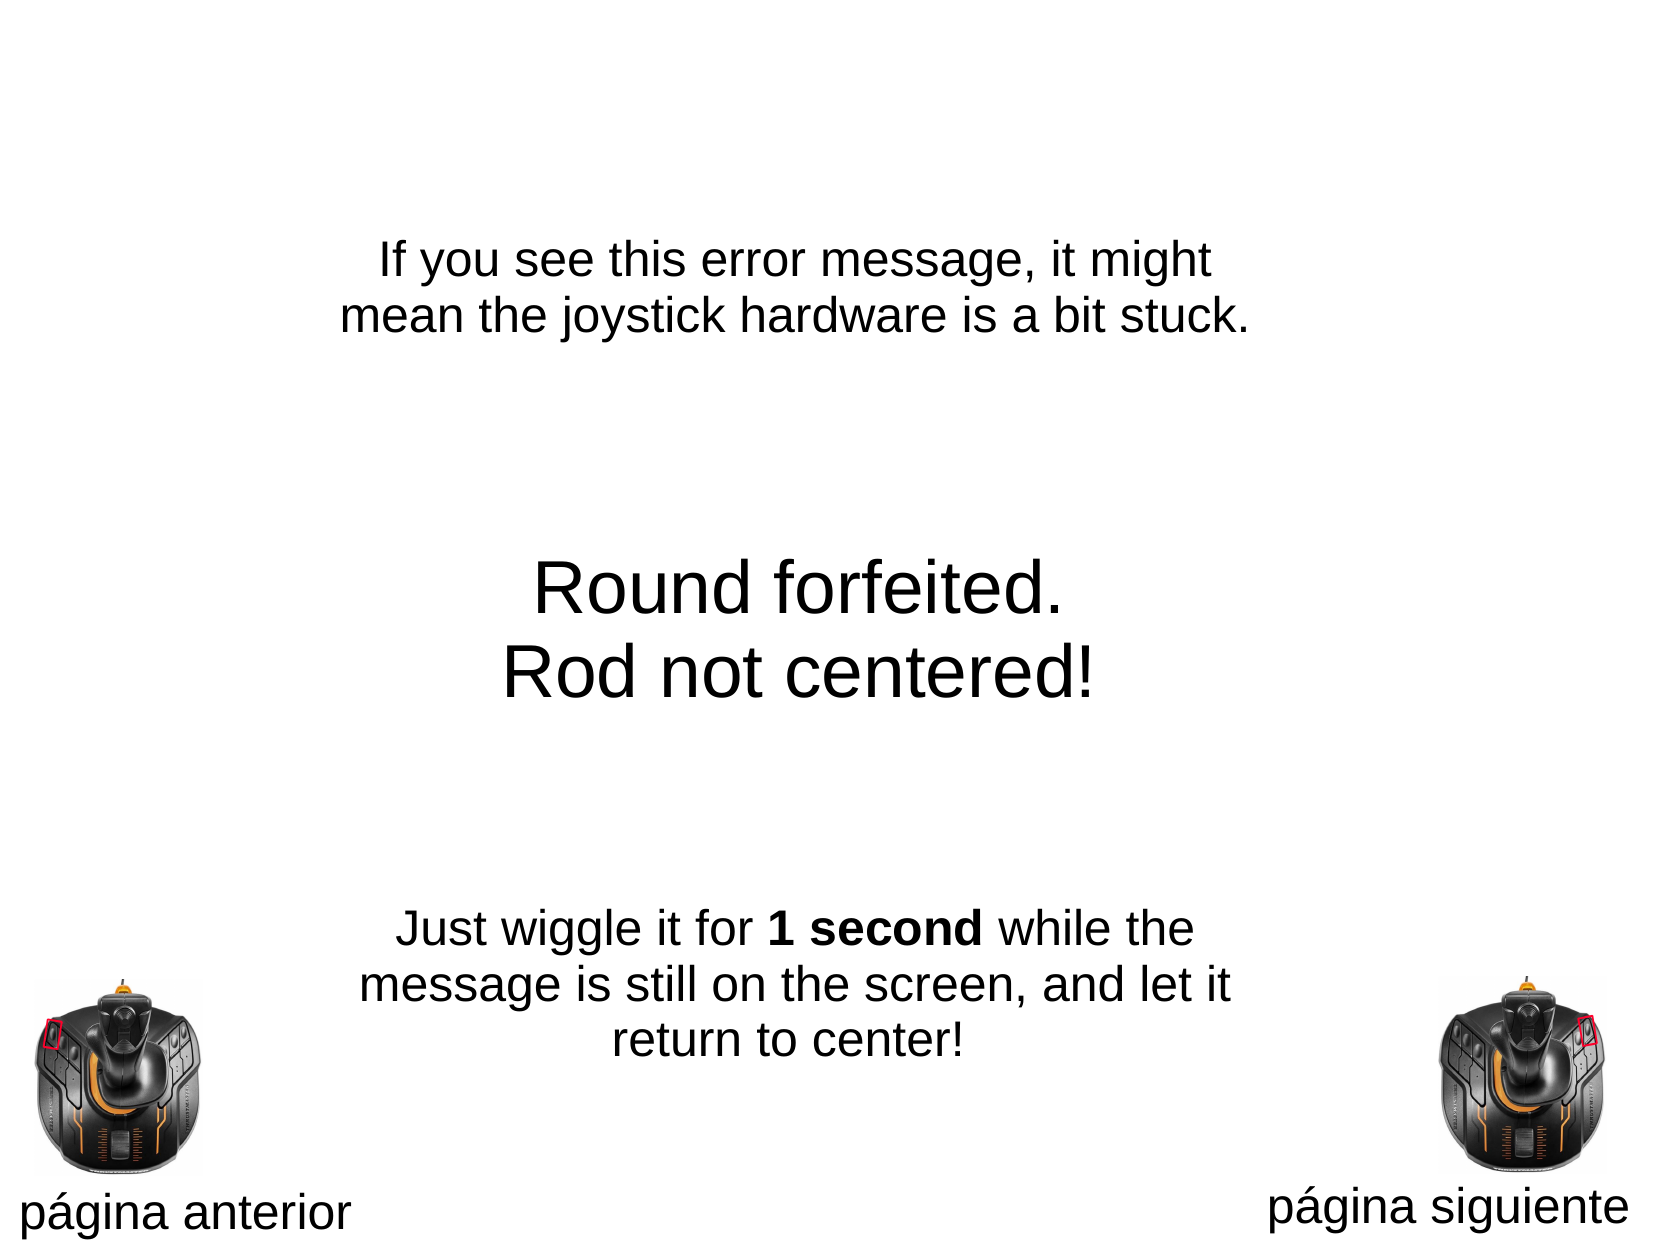

If you see this error message, it might mean the joystick hardware is a bit stuck.
Just wiggle it for 1 second while the message is still on the screen, and let it return to center!
Round forfeited.
Rod not centered!
página siguiente
página anterior